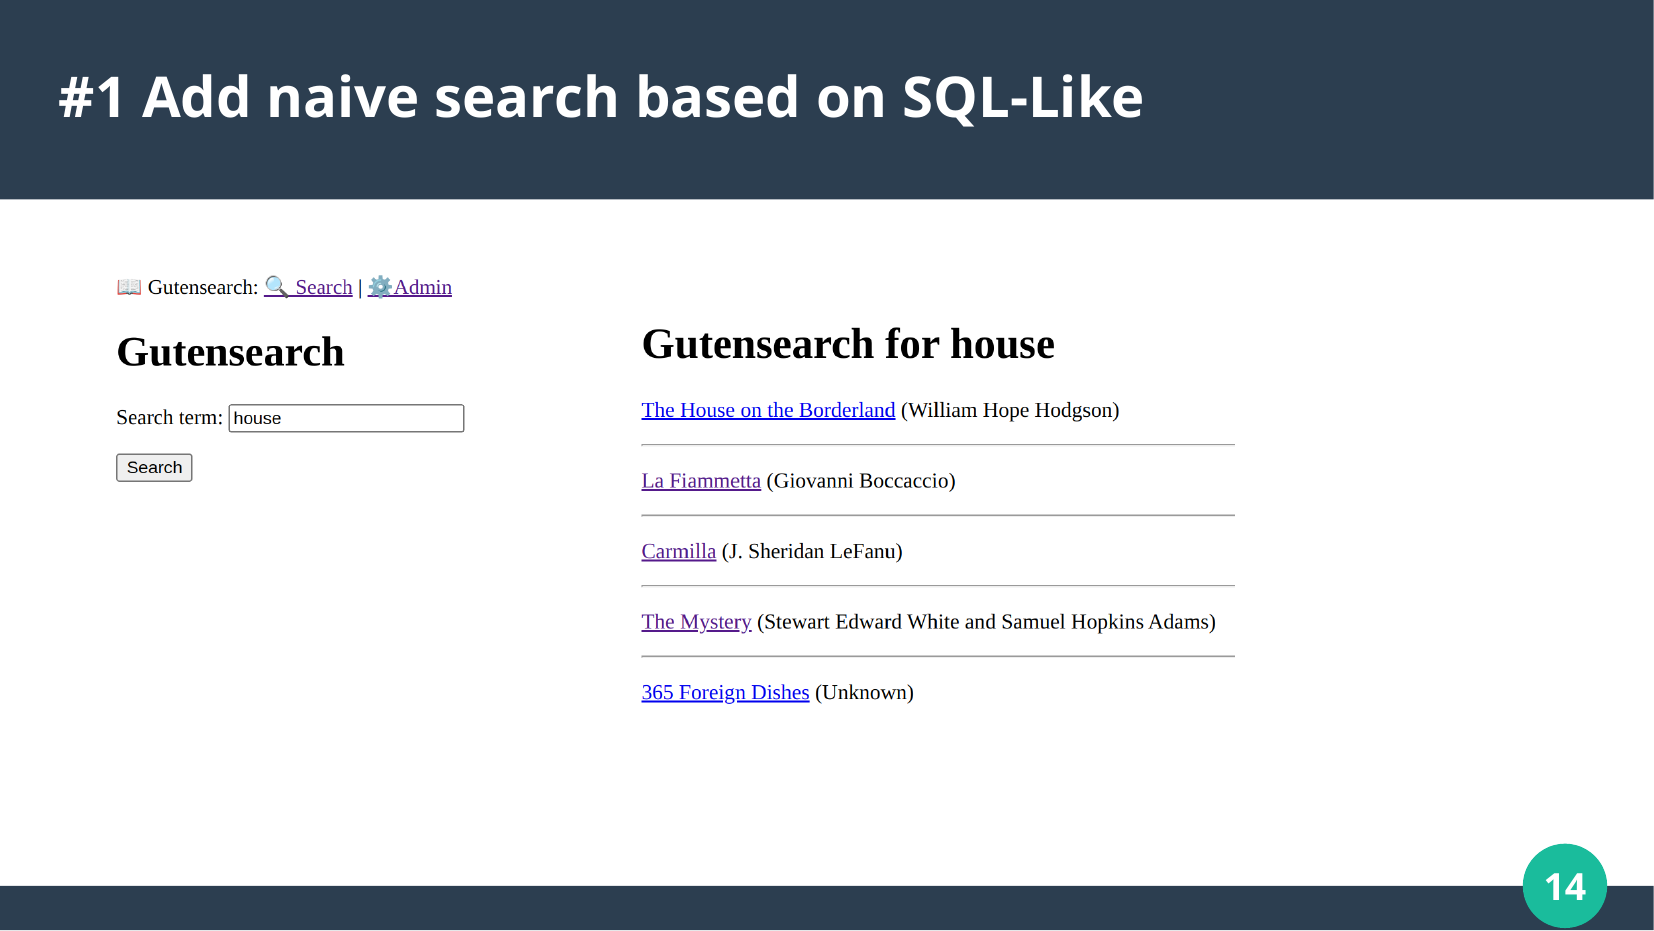

# #1 Add naive search based on SQL-Like